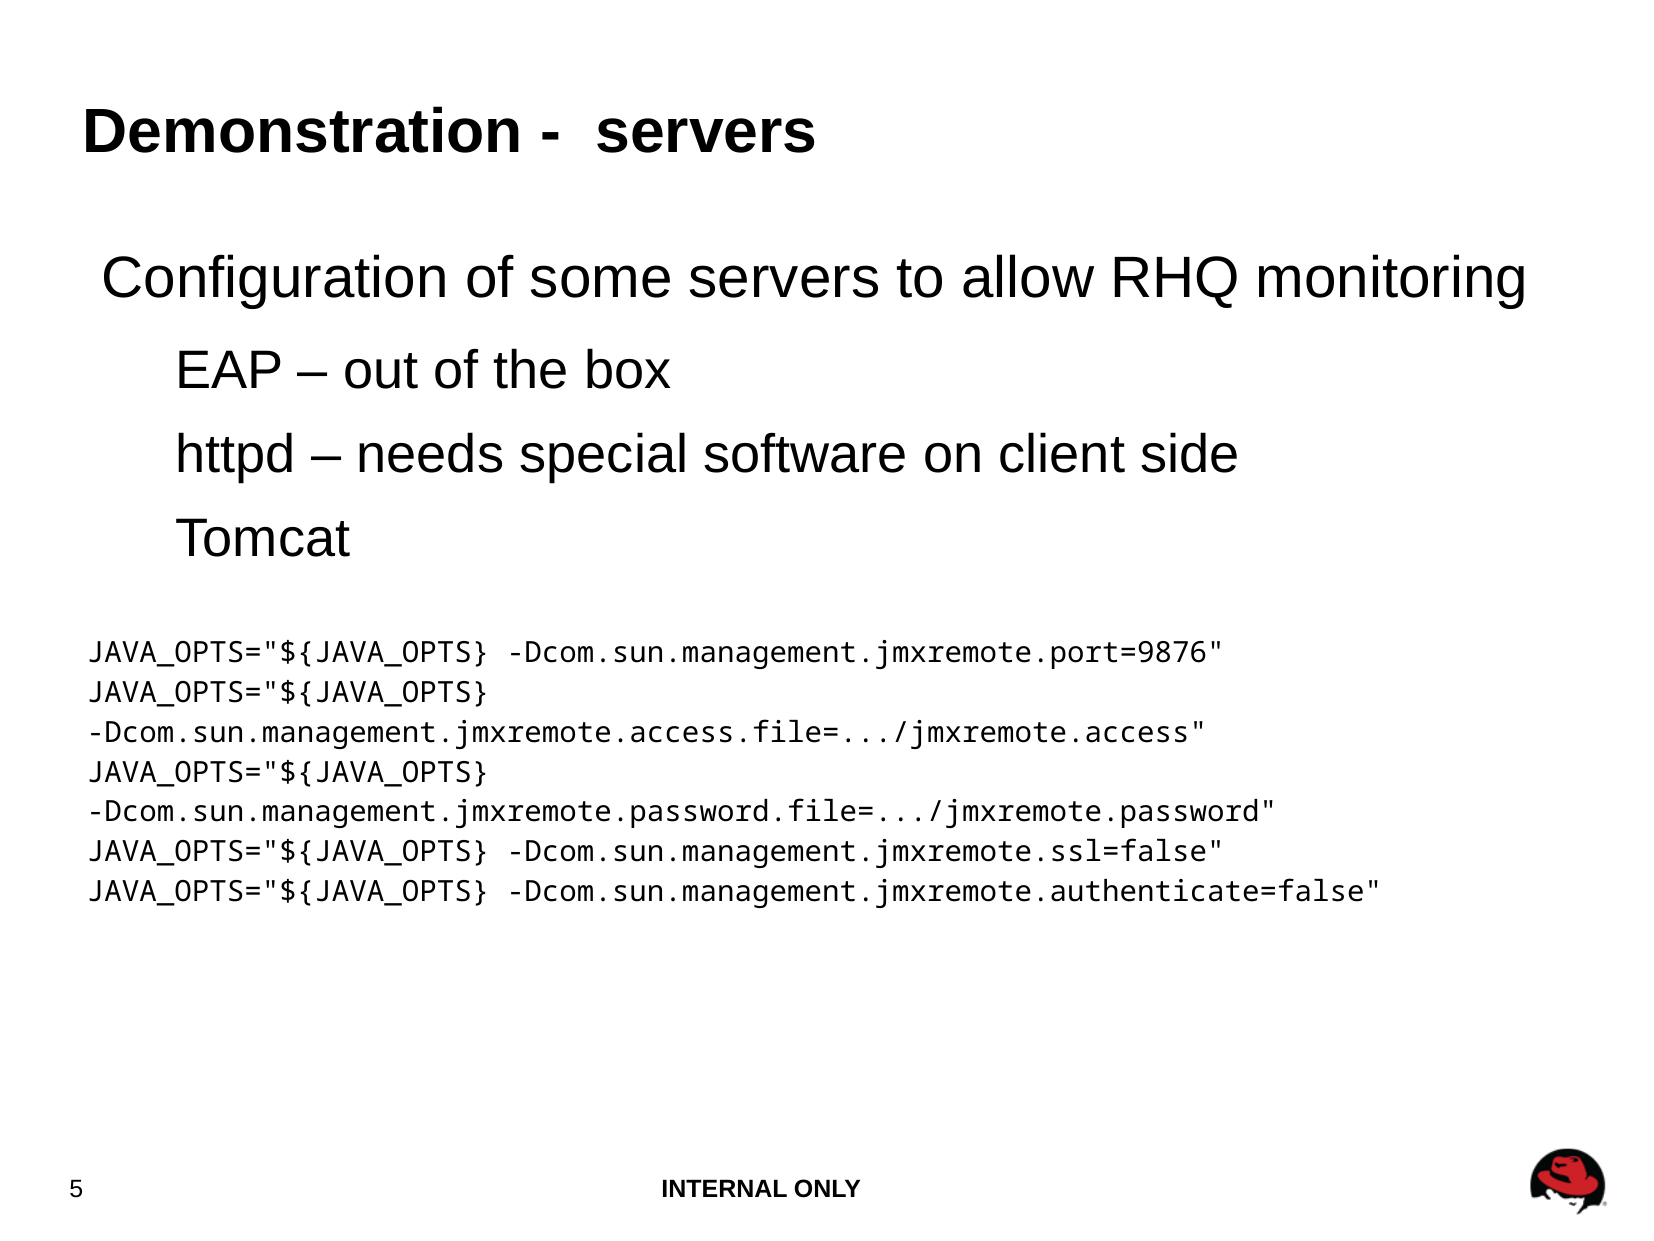

# Demonstration - servers
Configuration of some servers to allow RHQ monitoring
EAP – out of the box
httpd – needs special software on client side
Tomcat
JAVA_OPTS="${JAVA_OPTS} -Dcom.sun.management.jmxremote.port=9876"
JAVA_OPTS="${JAVA_OPTS} -Dcom.sun.management.jmxremote.access.file=.../jmxremote.access"
JAVA_OPTS="${JAVA_OPTS} -Dcom.sun.management.jmxremote.password.file=.../jmxremote.password"
JAVA_OPTS="${JAVA_OPTS} -Dcom.sun.management.jmxremote.ssl=false"
JAVA_OPTS="${JAVA_OPTS} -Dcom.sun.management.jmxremote.authenticate=false"